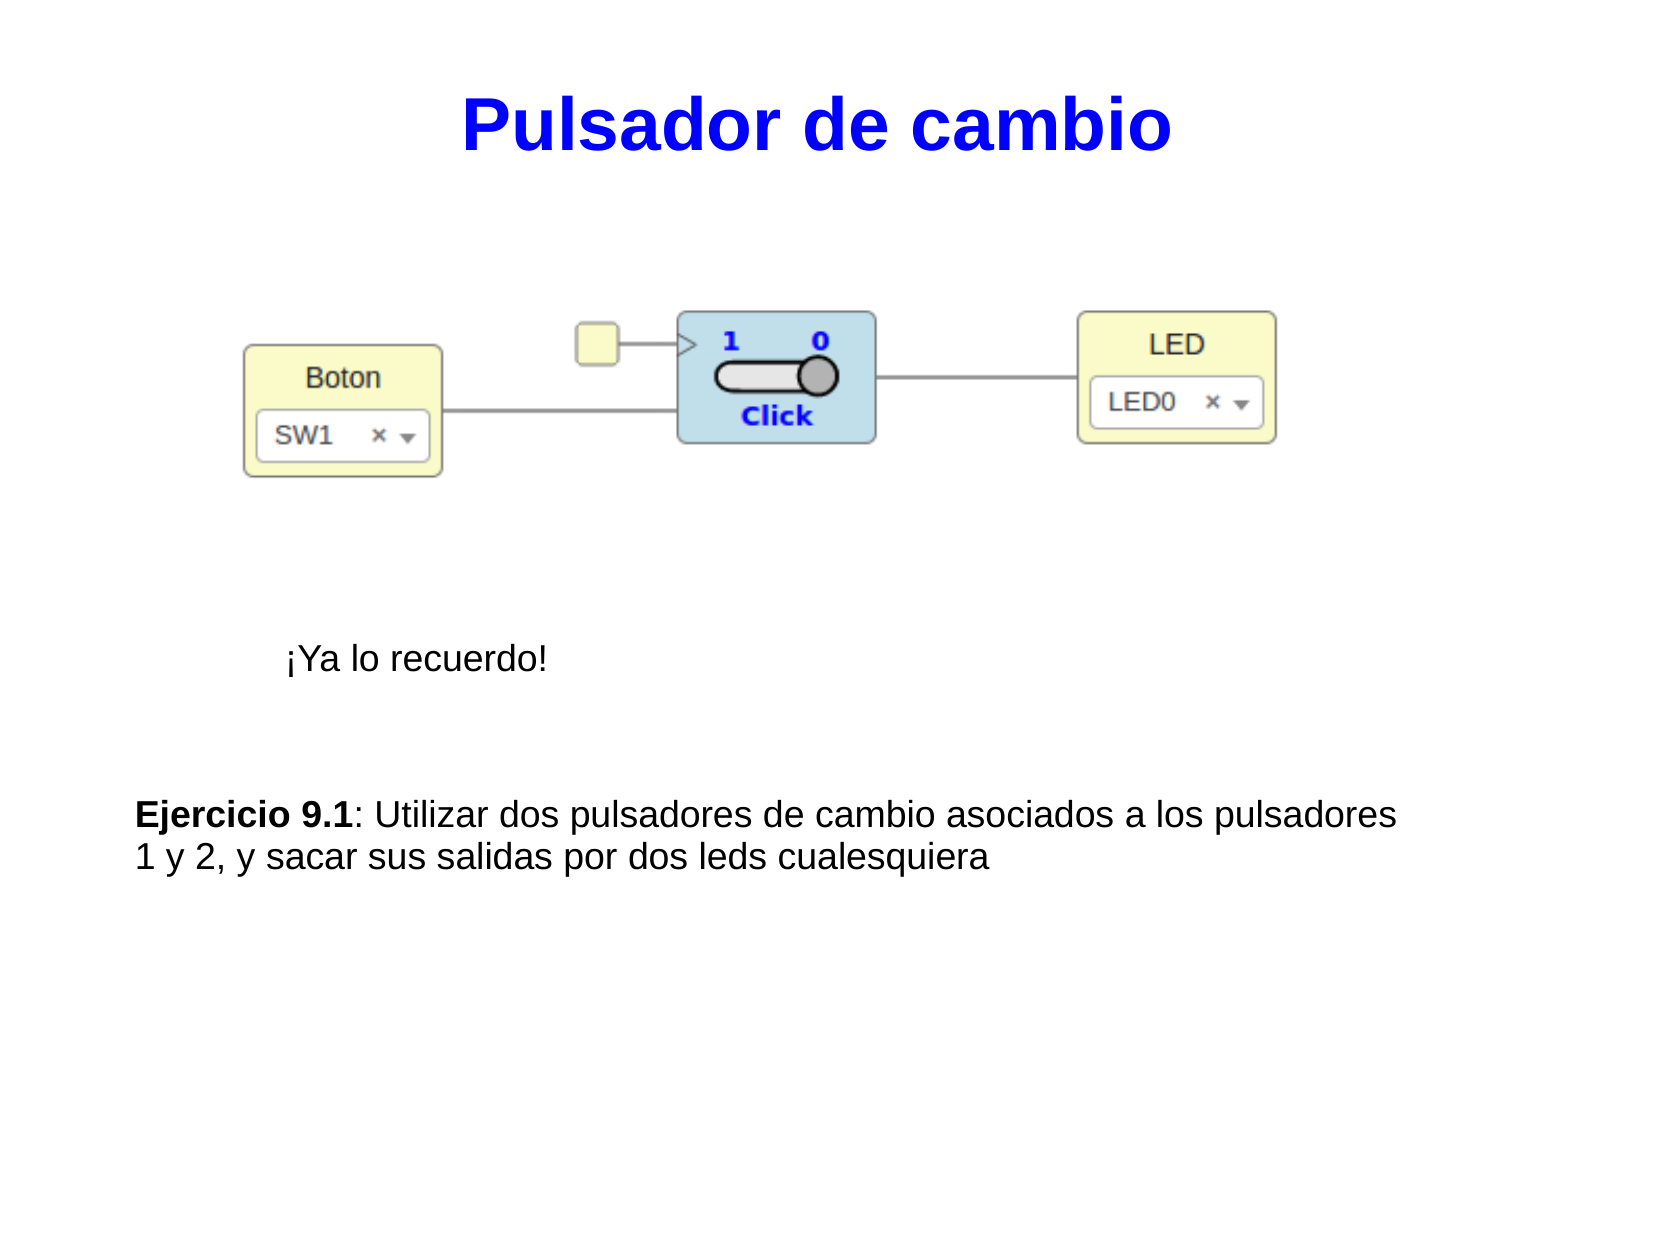

Pulsador de cambio
¡Ya lo recuerdo!
Ejercicio 9.1: Utilizar dos pulsadores de cambio asociados a los pulsadores
1 y 2, y sacar sus salidas por dos leds cualesquiera